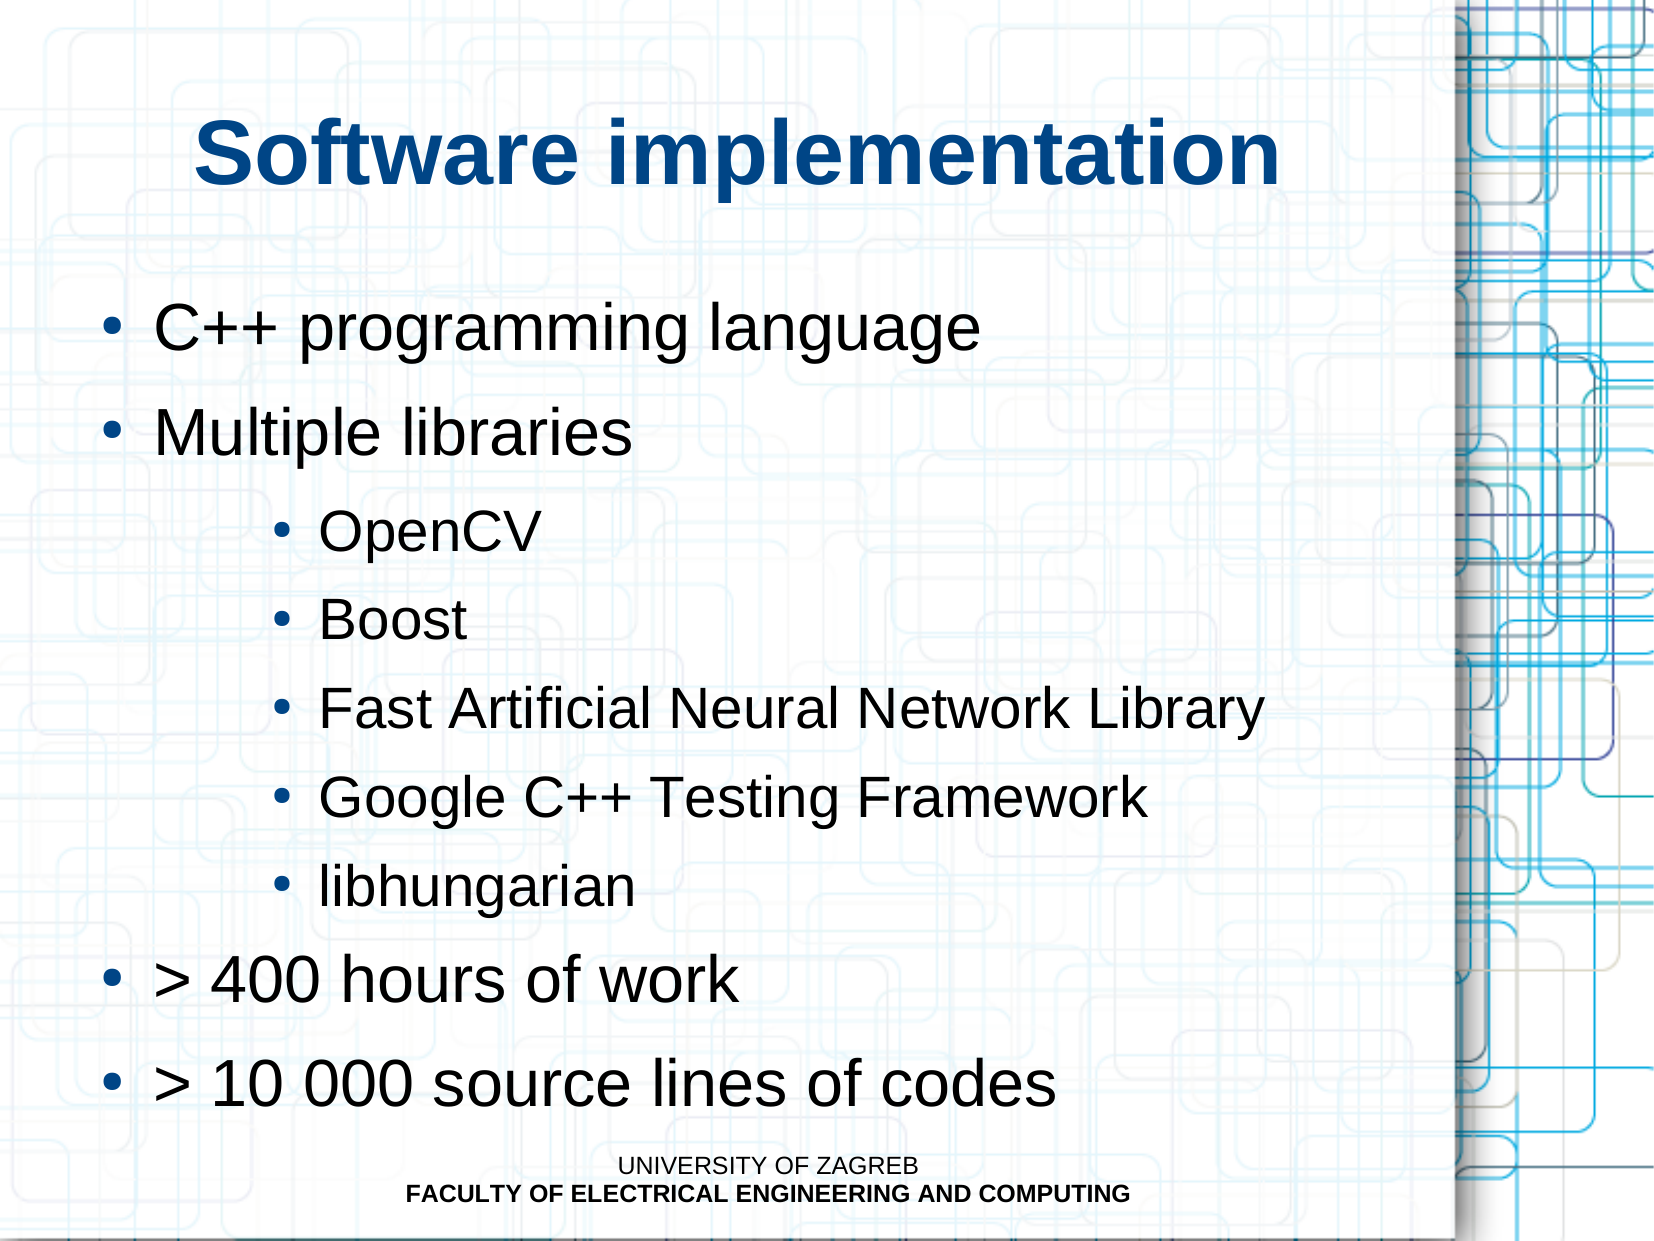

# Software implementation
C++ programming language
Multiple libraries
OpenCV
Boost
Fast Artificial Neural Network Library
Google C++ Testing Framework
libhungarian
> 400 hours of work
> 10 000 source lines of codes